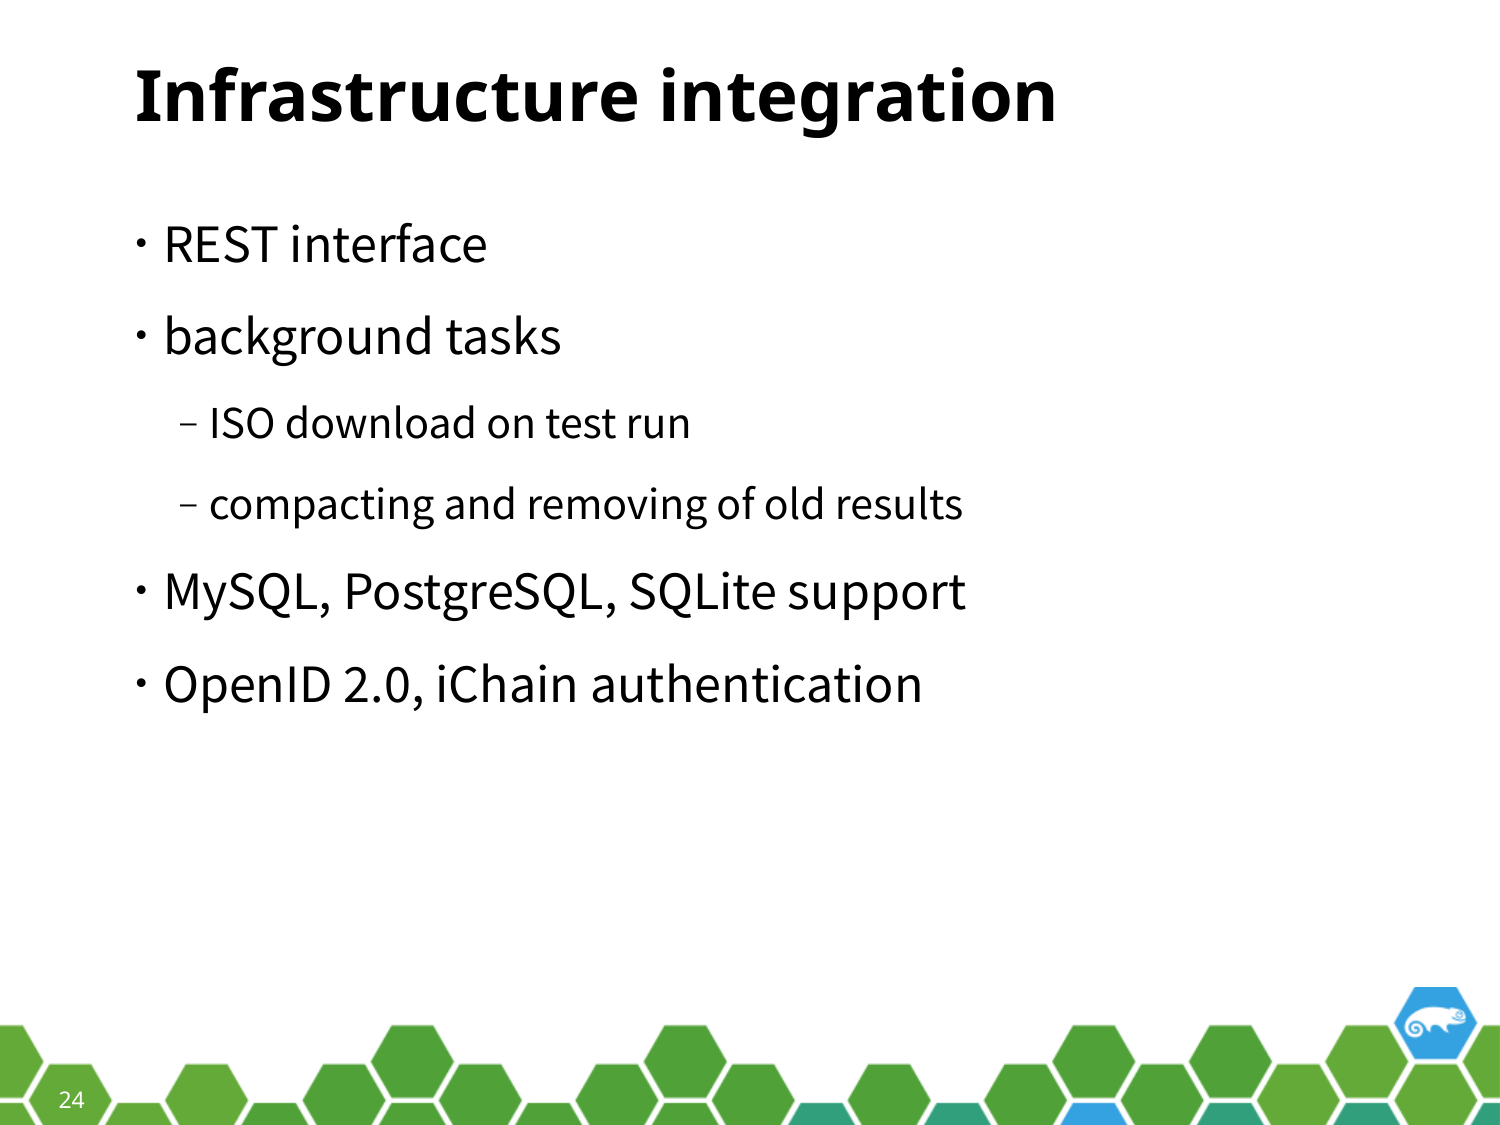

# Infrastructure integration
REST interface
background tasks
ISO download on test run
compacting and removing of old results
MySQL, PostgreSQL, SQLite support
OpenID 2.0, iChain authentication